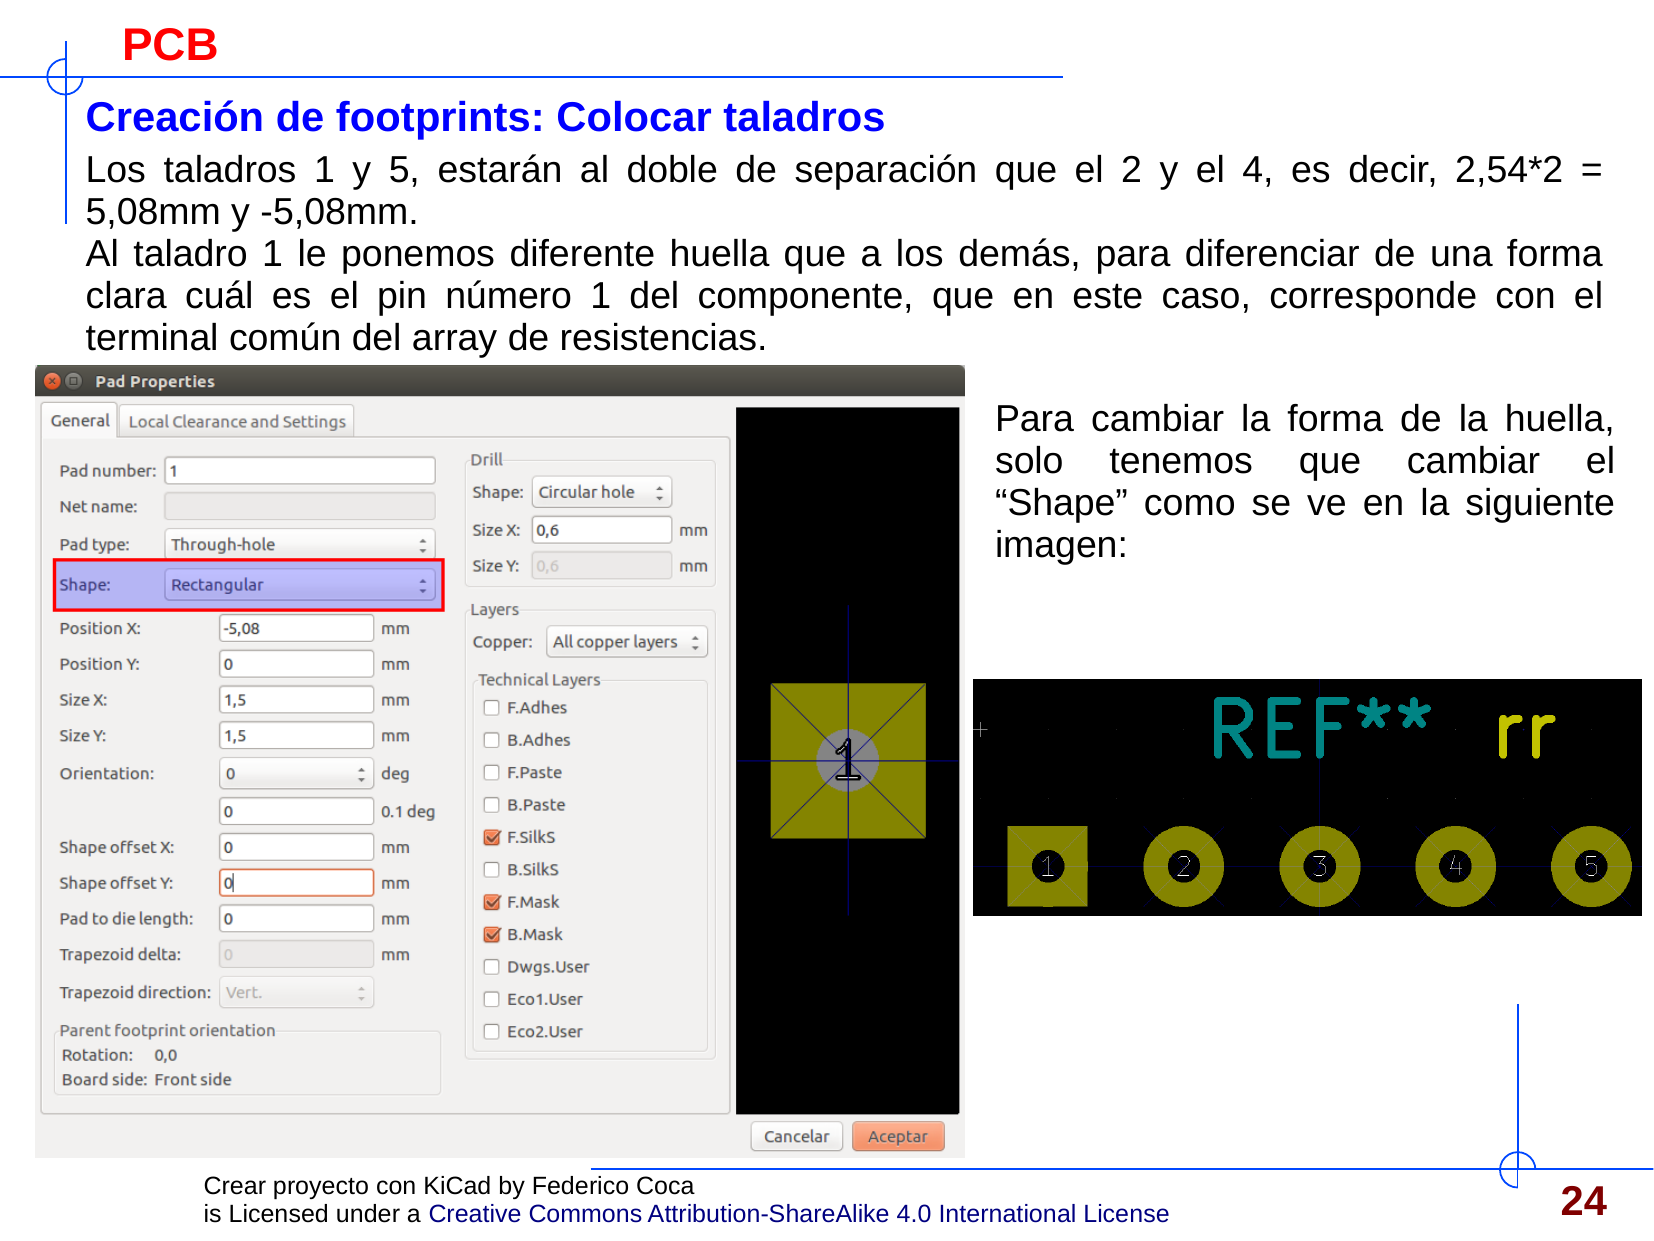

PCB
Creación de footprints: Colocar taladros
Los taladros 1 y 5, estarán al doble de separación que el 2 y el 4, es decir, 2,54*2 = 5,08mm y -5,08mm.
Al taladro 1 le ponemos diferente huella que a los demás, para diferenciar de una forma clara cuál es el pin número 1 del componente, que en este caso, corresponde con el terminal común del array de resistencias.
Para cambiar la forma de la huella, solo tenemos que cambiar el “Shape” como se ve en la siguiente imagen:
Crear proyecto con KiCad by Federico Coca
is Licensed under a Creative Commons Attribution-ShareAlike 4.0 International License